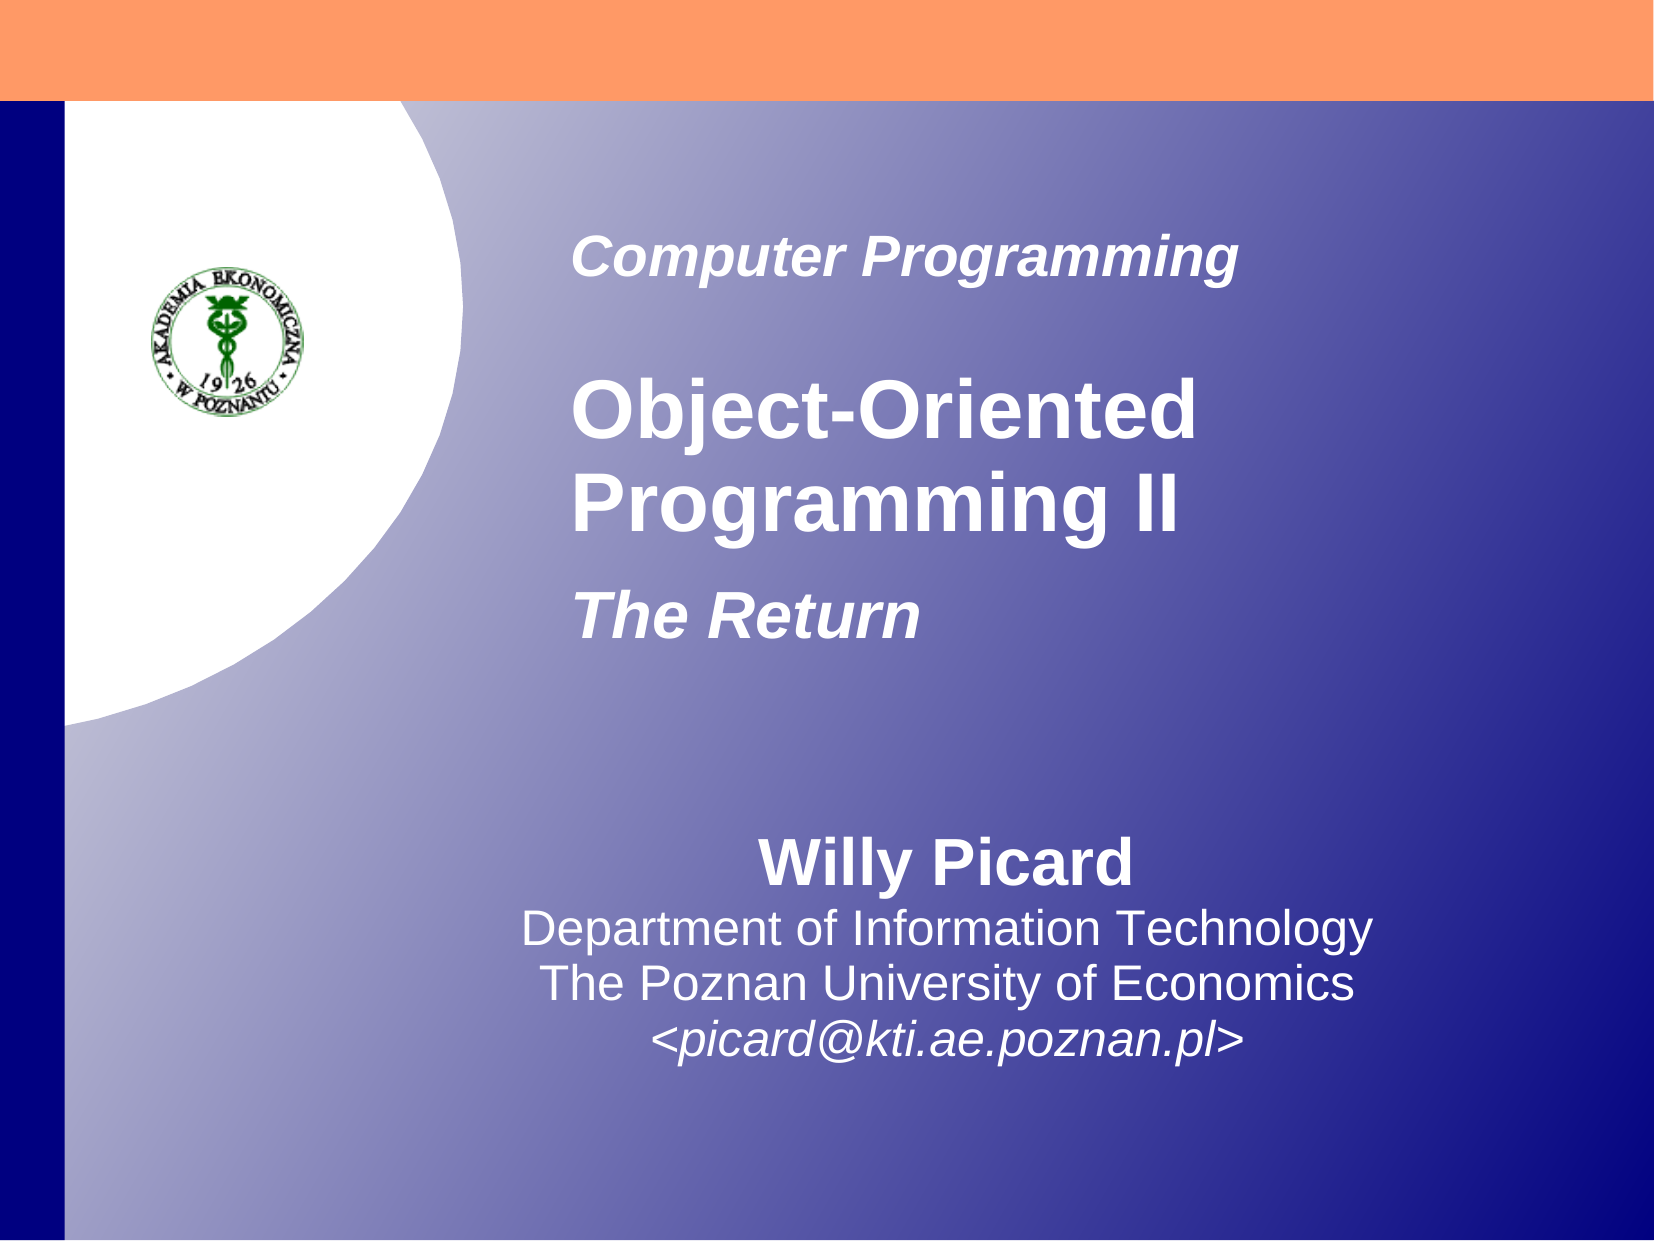

# Computer Programming Object-Oriented Programming II The Return